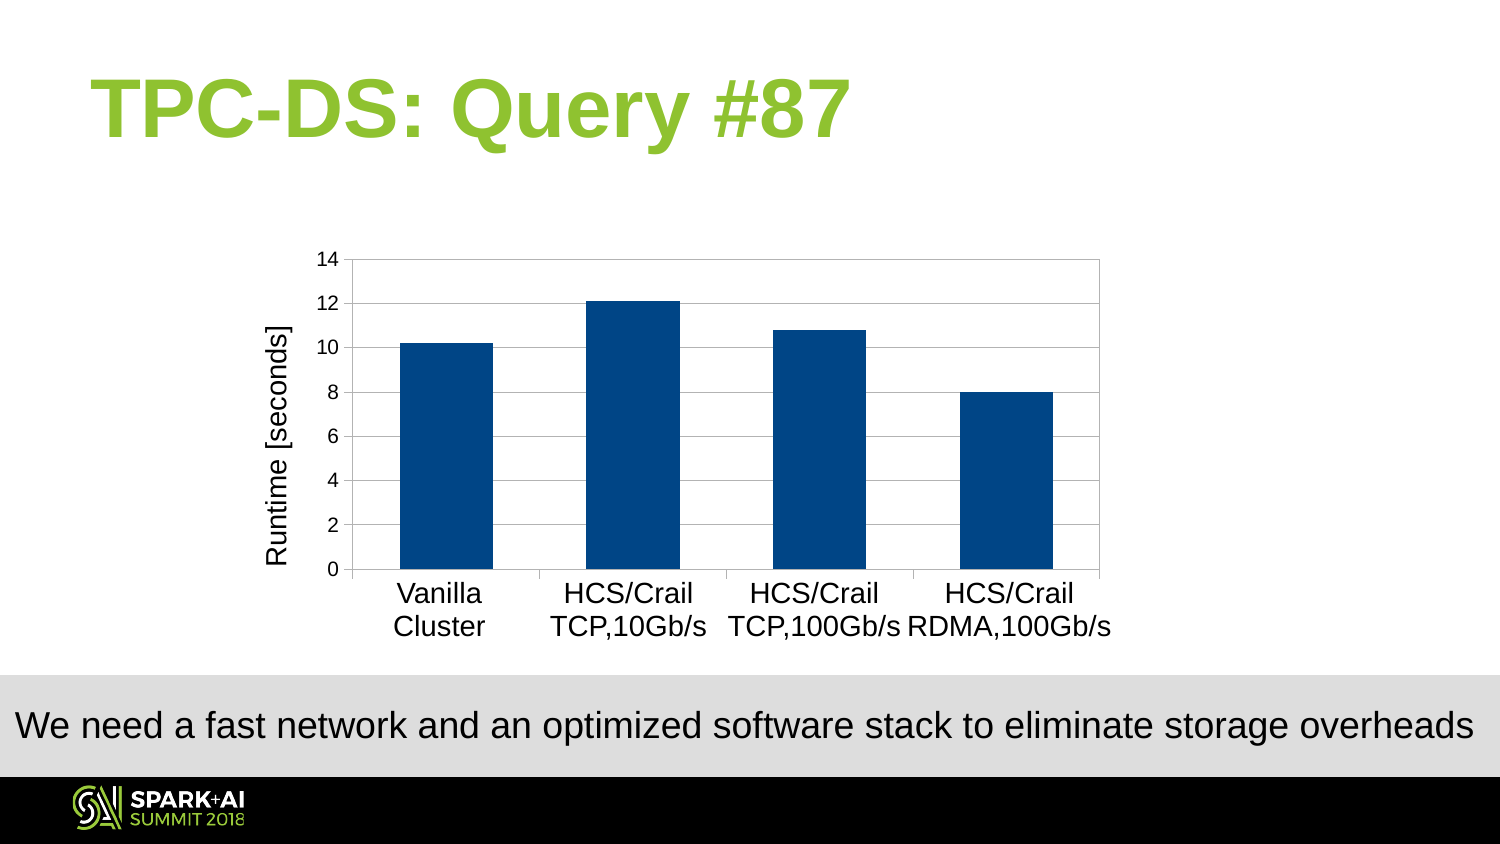

#
TPC-DS: Query #87
### Chart
| Category | Column 1 |
|---|---|
| Spark Cluster | 10.2 |
| Simple Serverless | 12.1 |
| HCS/CRAIL/TCP | 10.8 |
| HCS/CRAIL/RDMA | 8.0 |Runtime [seconds]
Vanilla
Cluster
HCS/Crail
TCP,10Gb/s
HCS/Crail
TCP,100Gb/s
HCS/Crail
RDMA,100Gb/s
We need a fast network and an optimized software stack to eliminate storage overheads